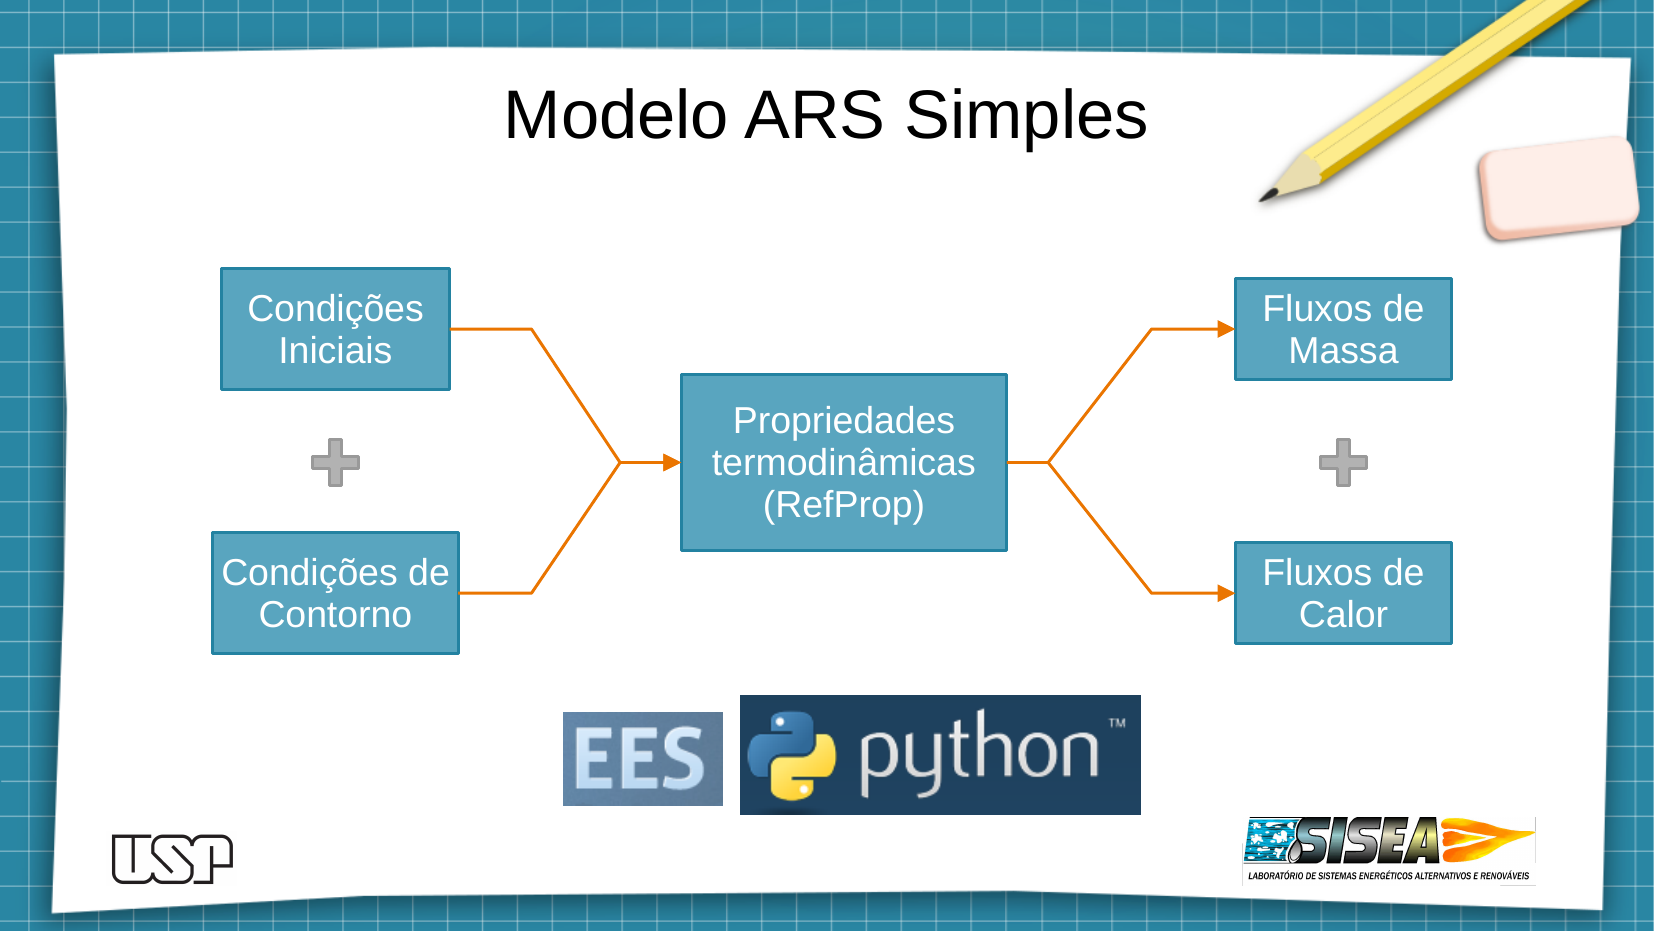

# Modelo ARS Simples
Condições
Iniciais
Fluxos de
Massa
Propriedades
termodinâmicas
(RefProp)
Condições de
Contorno
Fluxos de
Calor